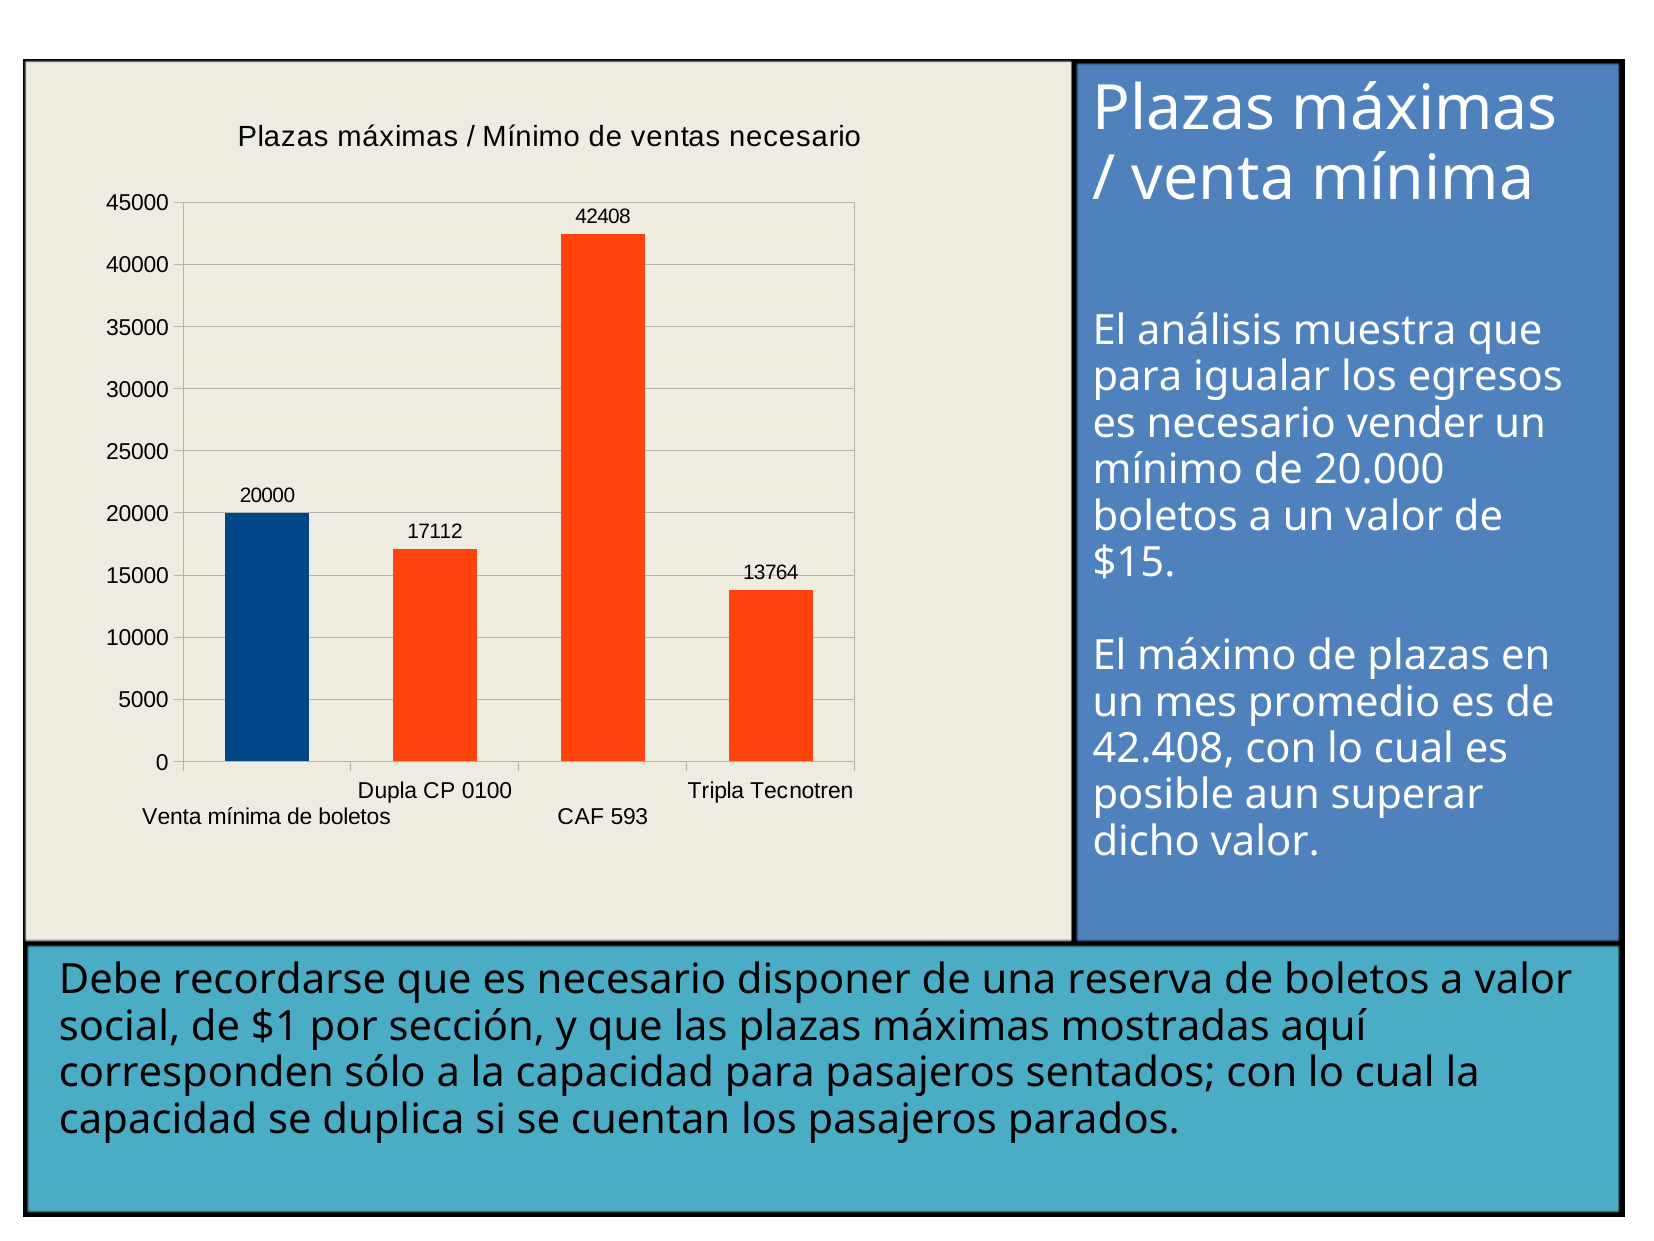

Plazas máximas / venta mínima
### Chart: Plazas máximas / Mínimo de ventas necesario
| Category | Boletos |
|---|---|
| Venta mínima de boletos | 20000.0 |
| Dupla CP 0100 | 17112.0 |
| CAF 593 | 42408.0 |
| Tripla Tecnotren | 13764.0 |El análisis muestra que para igualar los egresos es necesario vender un mínimo de 20.000 boletos a un valor de $15.
El máximo de plazas en un mes promedio es de 42.408, con lo cual es posible aun superar dicho valor.
Debe recordarse que es necesario disponer de una reserva de boletos a valor social, de $1 por sección, y que las plazas máximas mostradas aquí corresponden sólo a la capacidad para pasajeros sentados; con lo cual la capacidad se duplica si se cuentan los pasajeros parados.